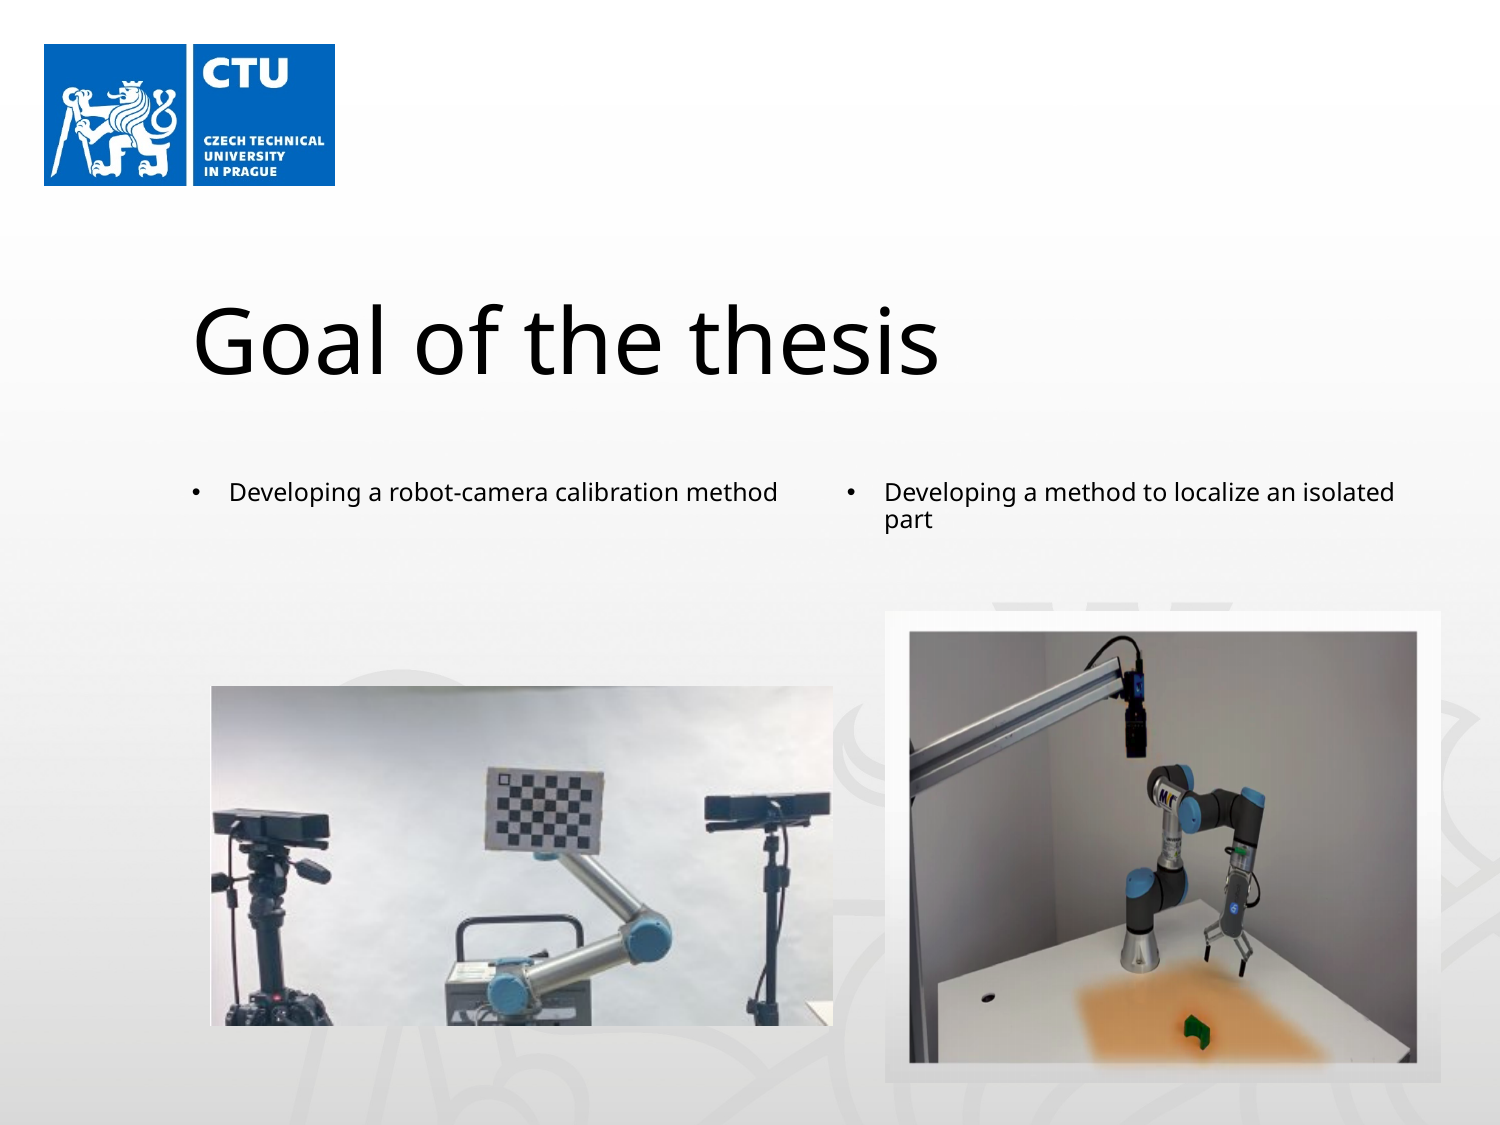

# Goal of the thesis
Developing a robot-camera calibration method
Developing a method to localize an isolated part